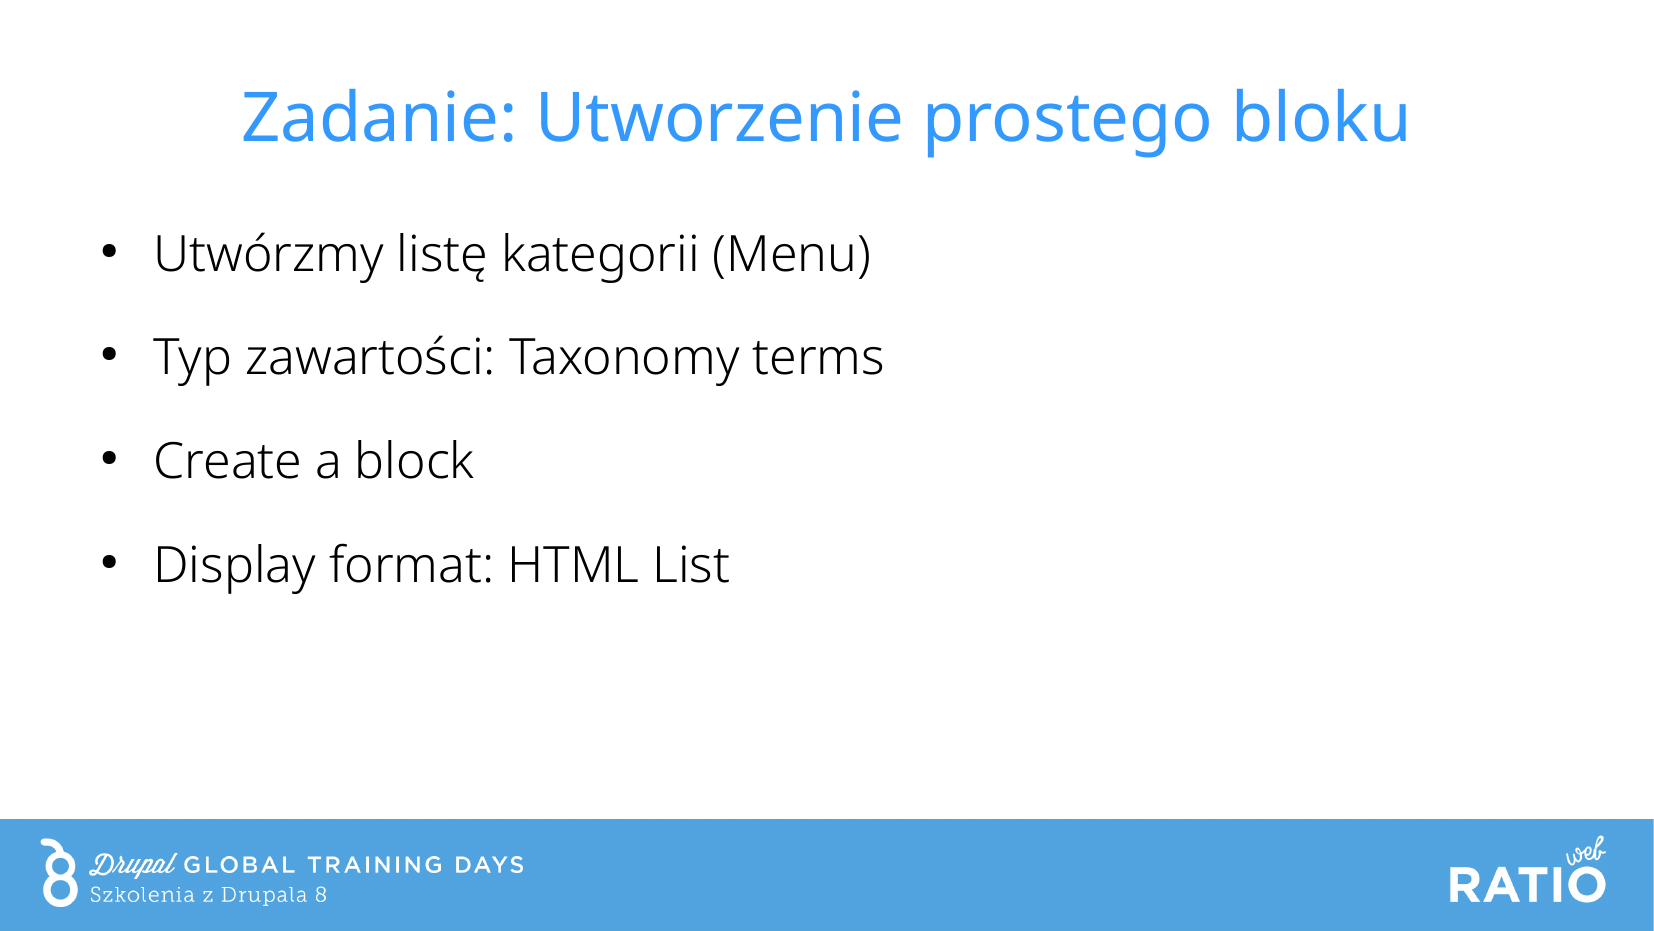

# Zadanie: Utworzenie prostego bloku
Utwórzmy listę kategorii (Menu)
Typ zawartości: Taxonomy terms
Create a block
Display format: HTML List